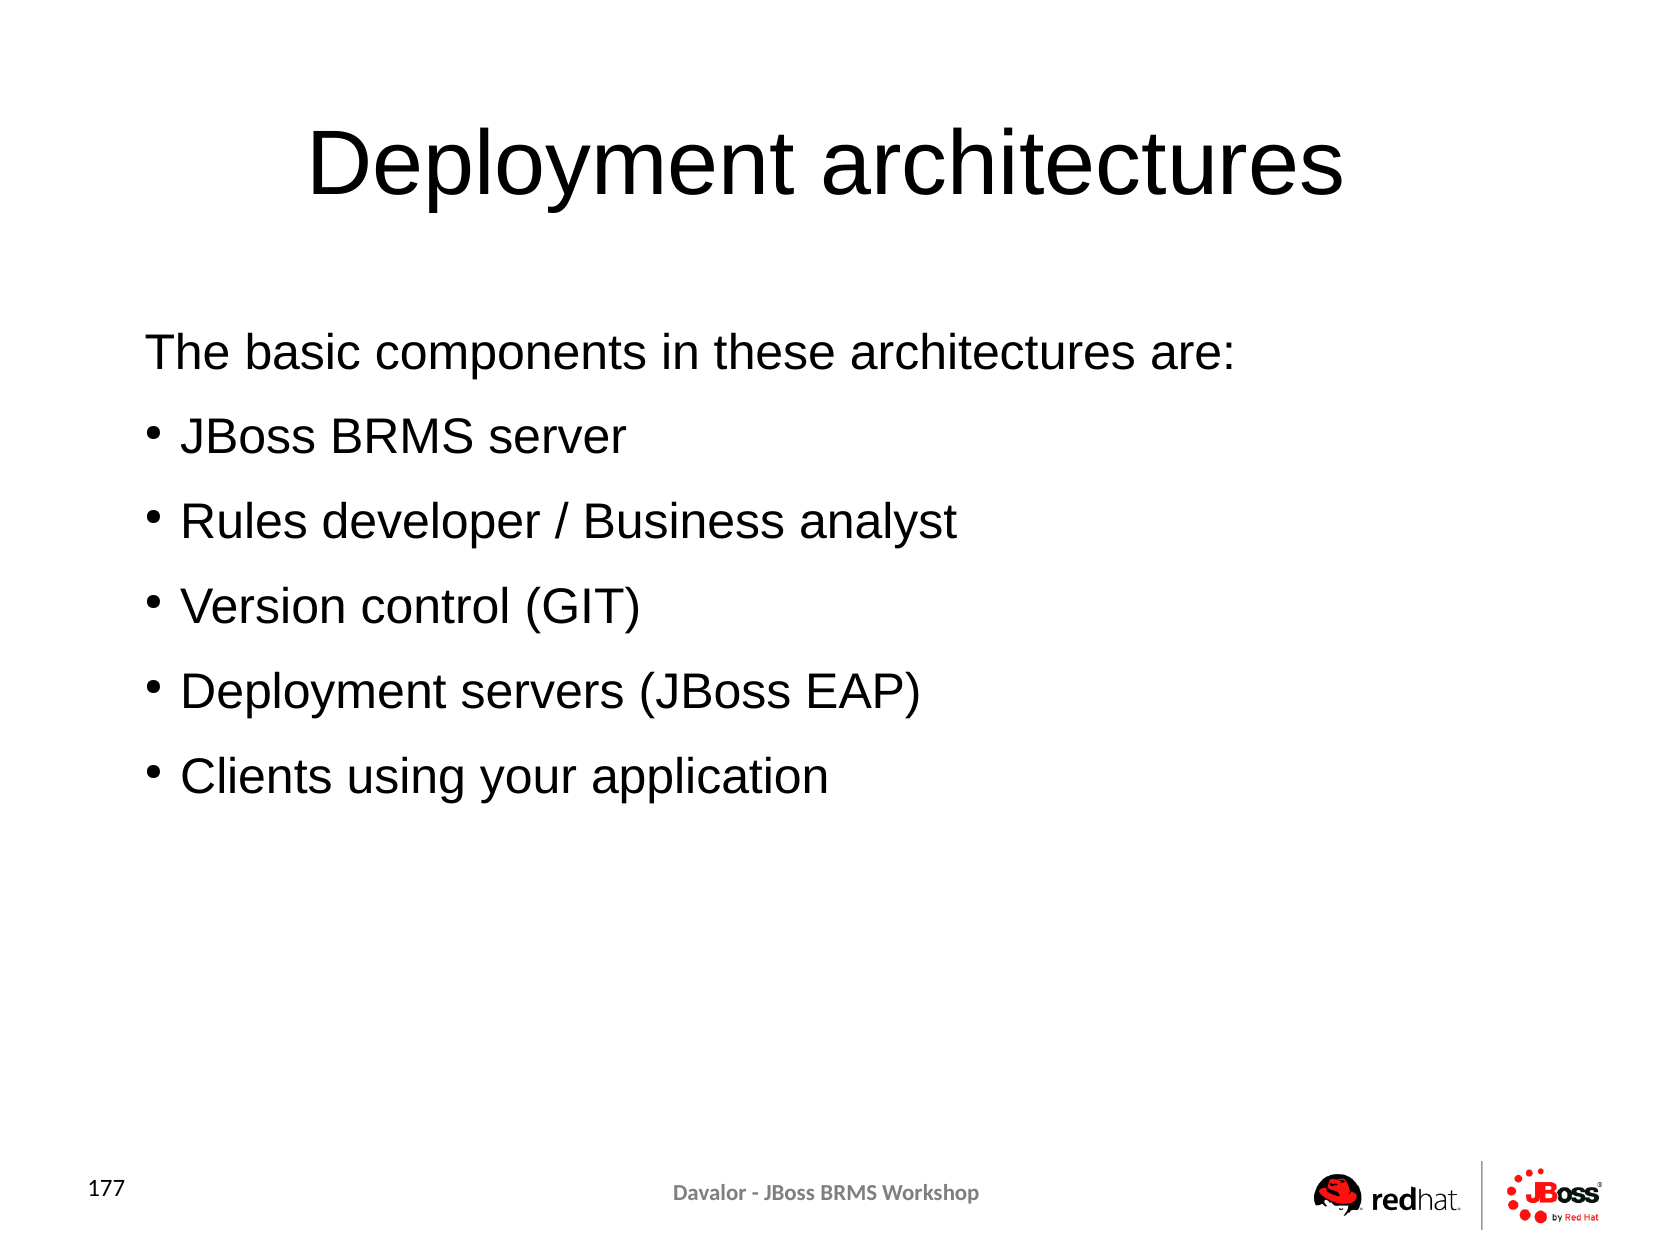

# Deployment architectures
The basic components in these architectures are:
JBoss BRMS server
Rules developer / Business analyst
Version control (GIT)
Deployment servers (JBoss EAP)
Clients using your application